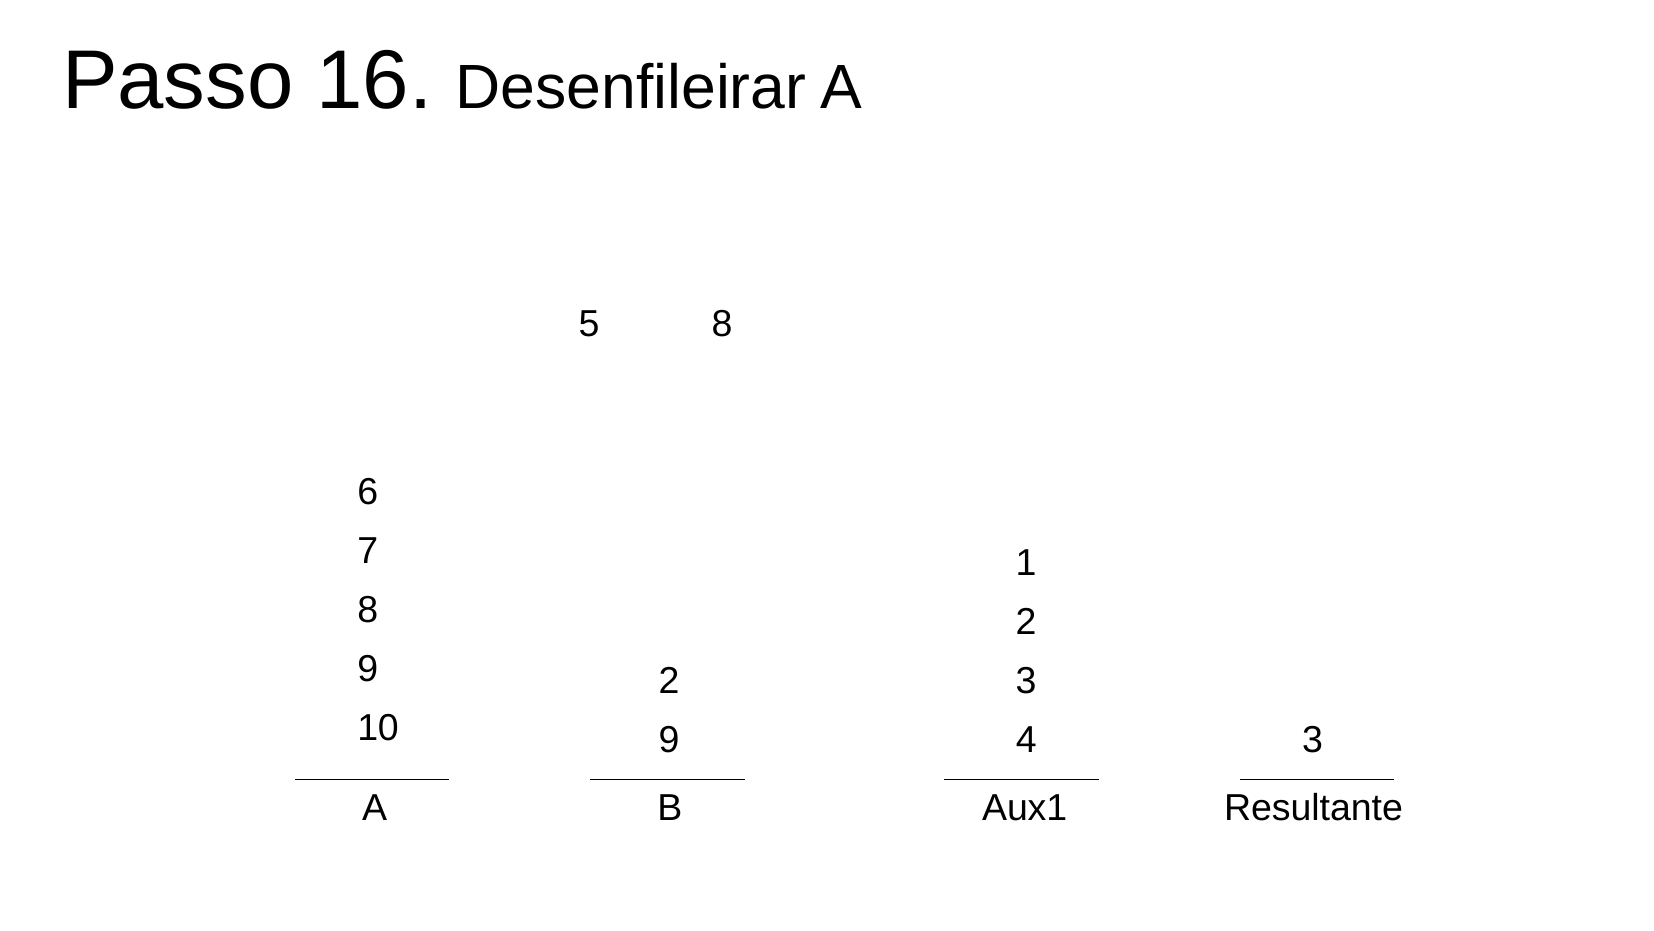

Passo 16. Desenfileirar A
5
8
6
7
1
8
2
9
2
3
10
9
4
3
A
B
Aux1
Resultante